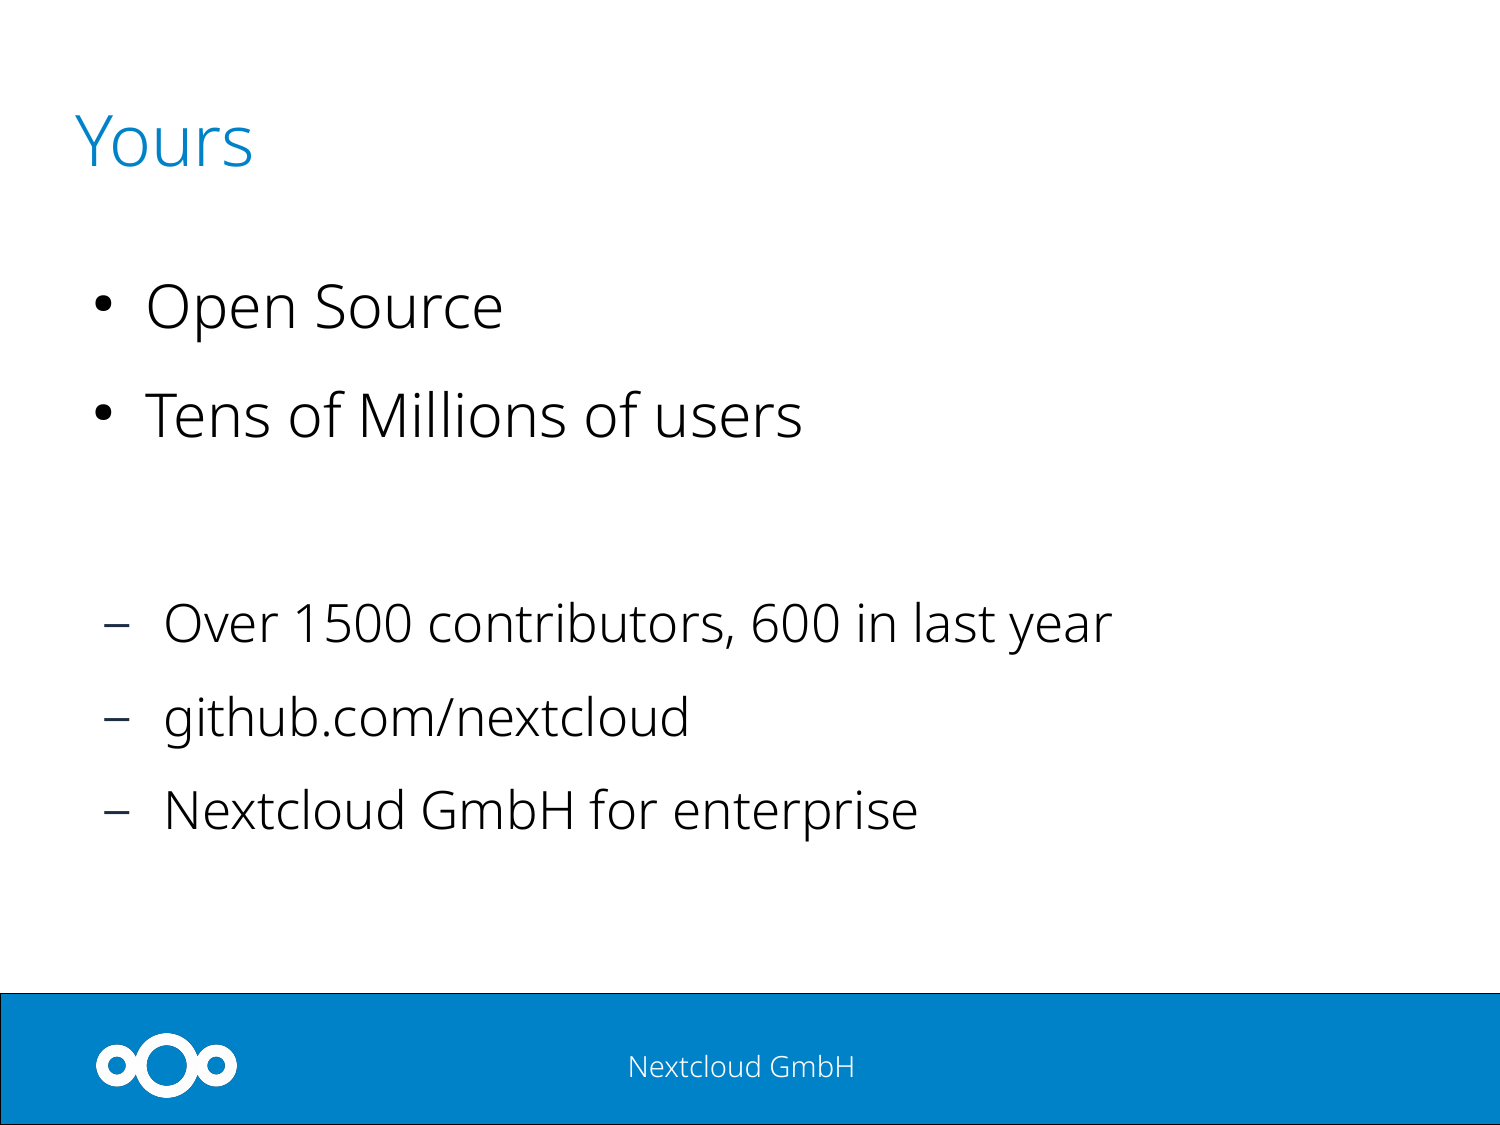

# Yours
Open Source
Tens of Millions of users
Over 1500 contributors, 600 in last year
github.com/nextcloud
Nextcloud GmbH for enterprise